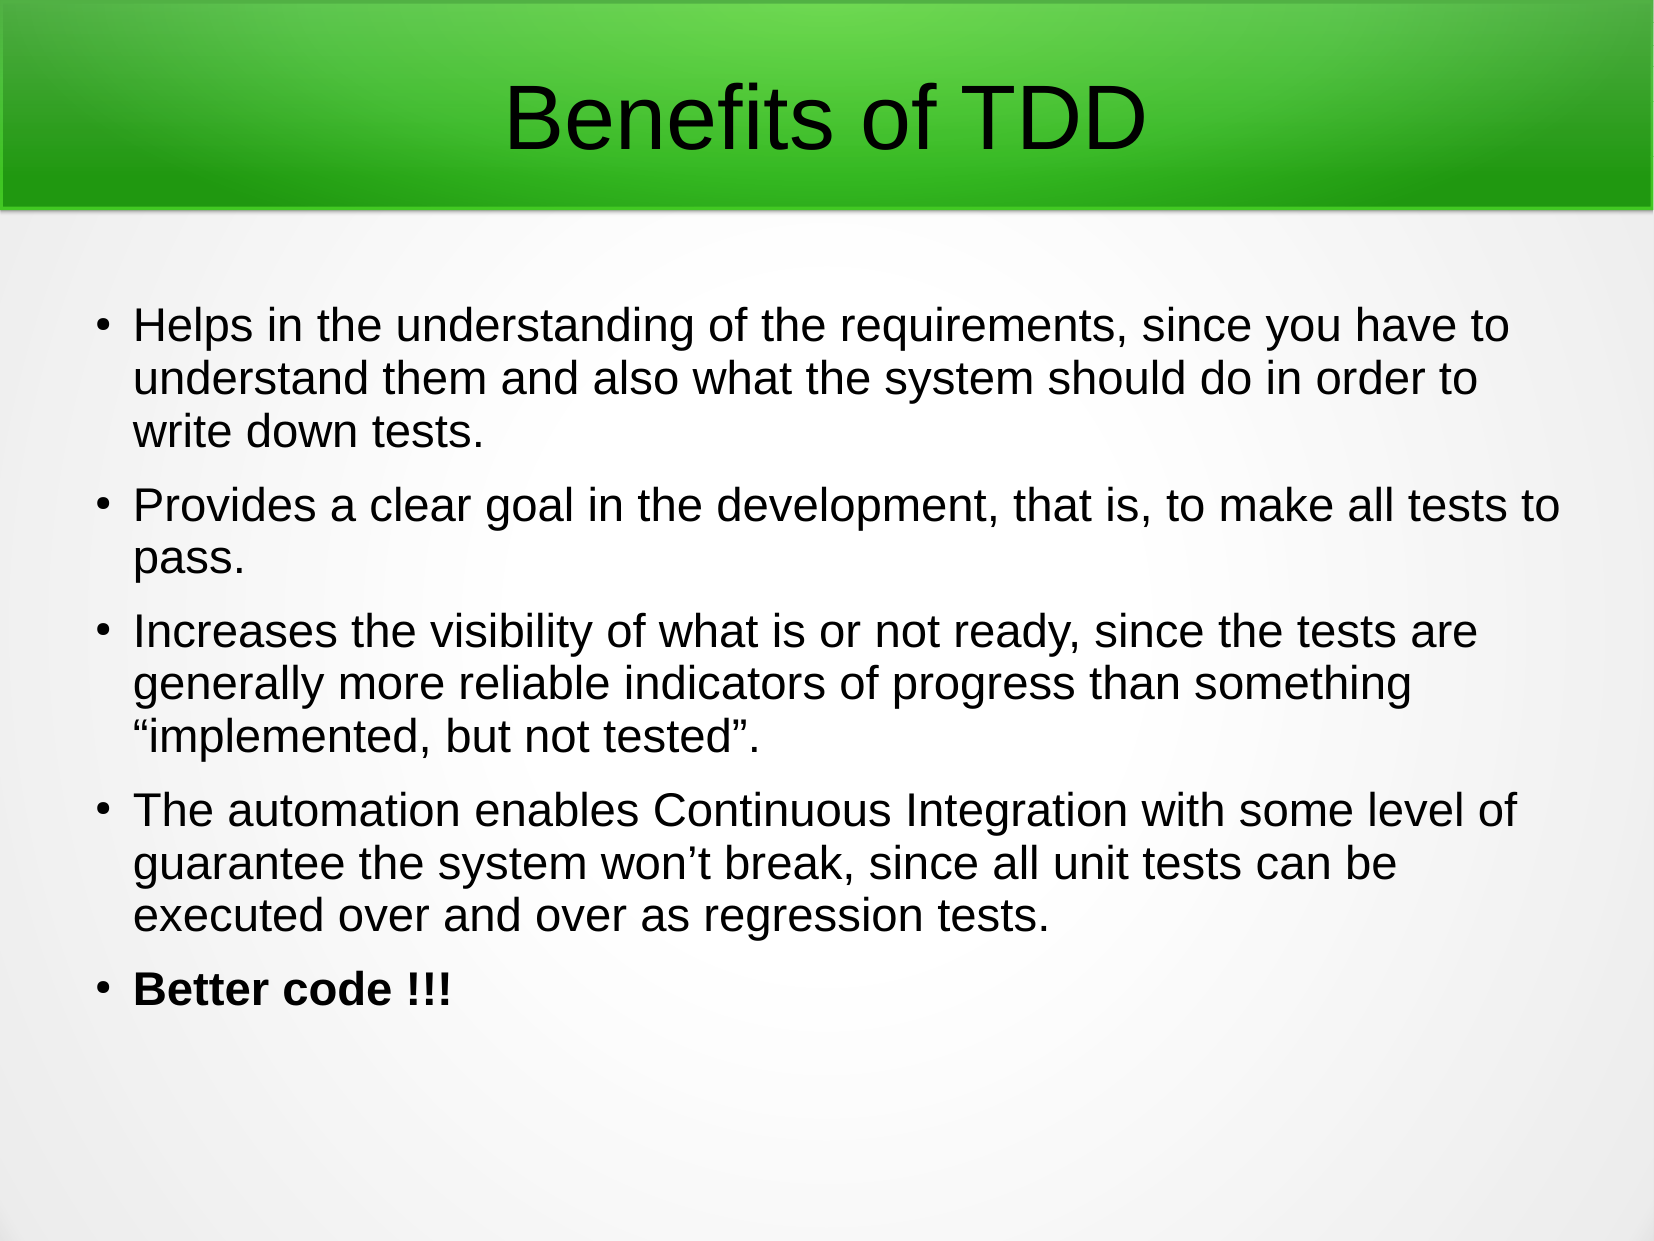

# Benefits of TDD
Helps in the understanding of the requirements, since you have to understand them and also what the system should do in order to write down tests.
Provides a clear goal in the development, that is, to make all tests to pass.
Increases the visibility of what is or not ready, since the tests are generally more reliable indicators of progress than something “implemented, but not tested”.
The automation enables Continuous Integration with some level of guarantee the system won’t break, since all unit tests can be executed over and over as regression tests.
Better code !!!